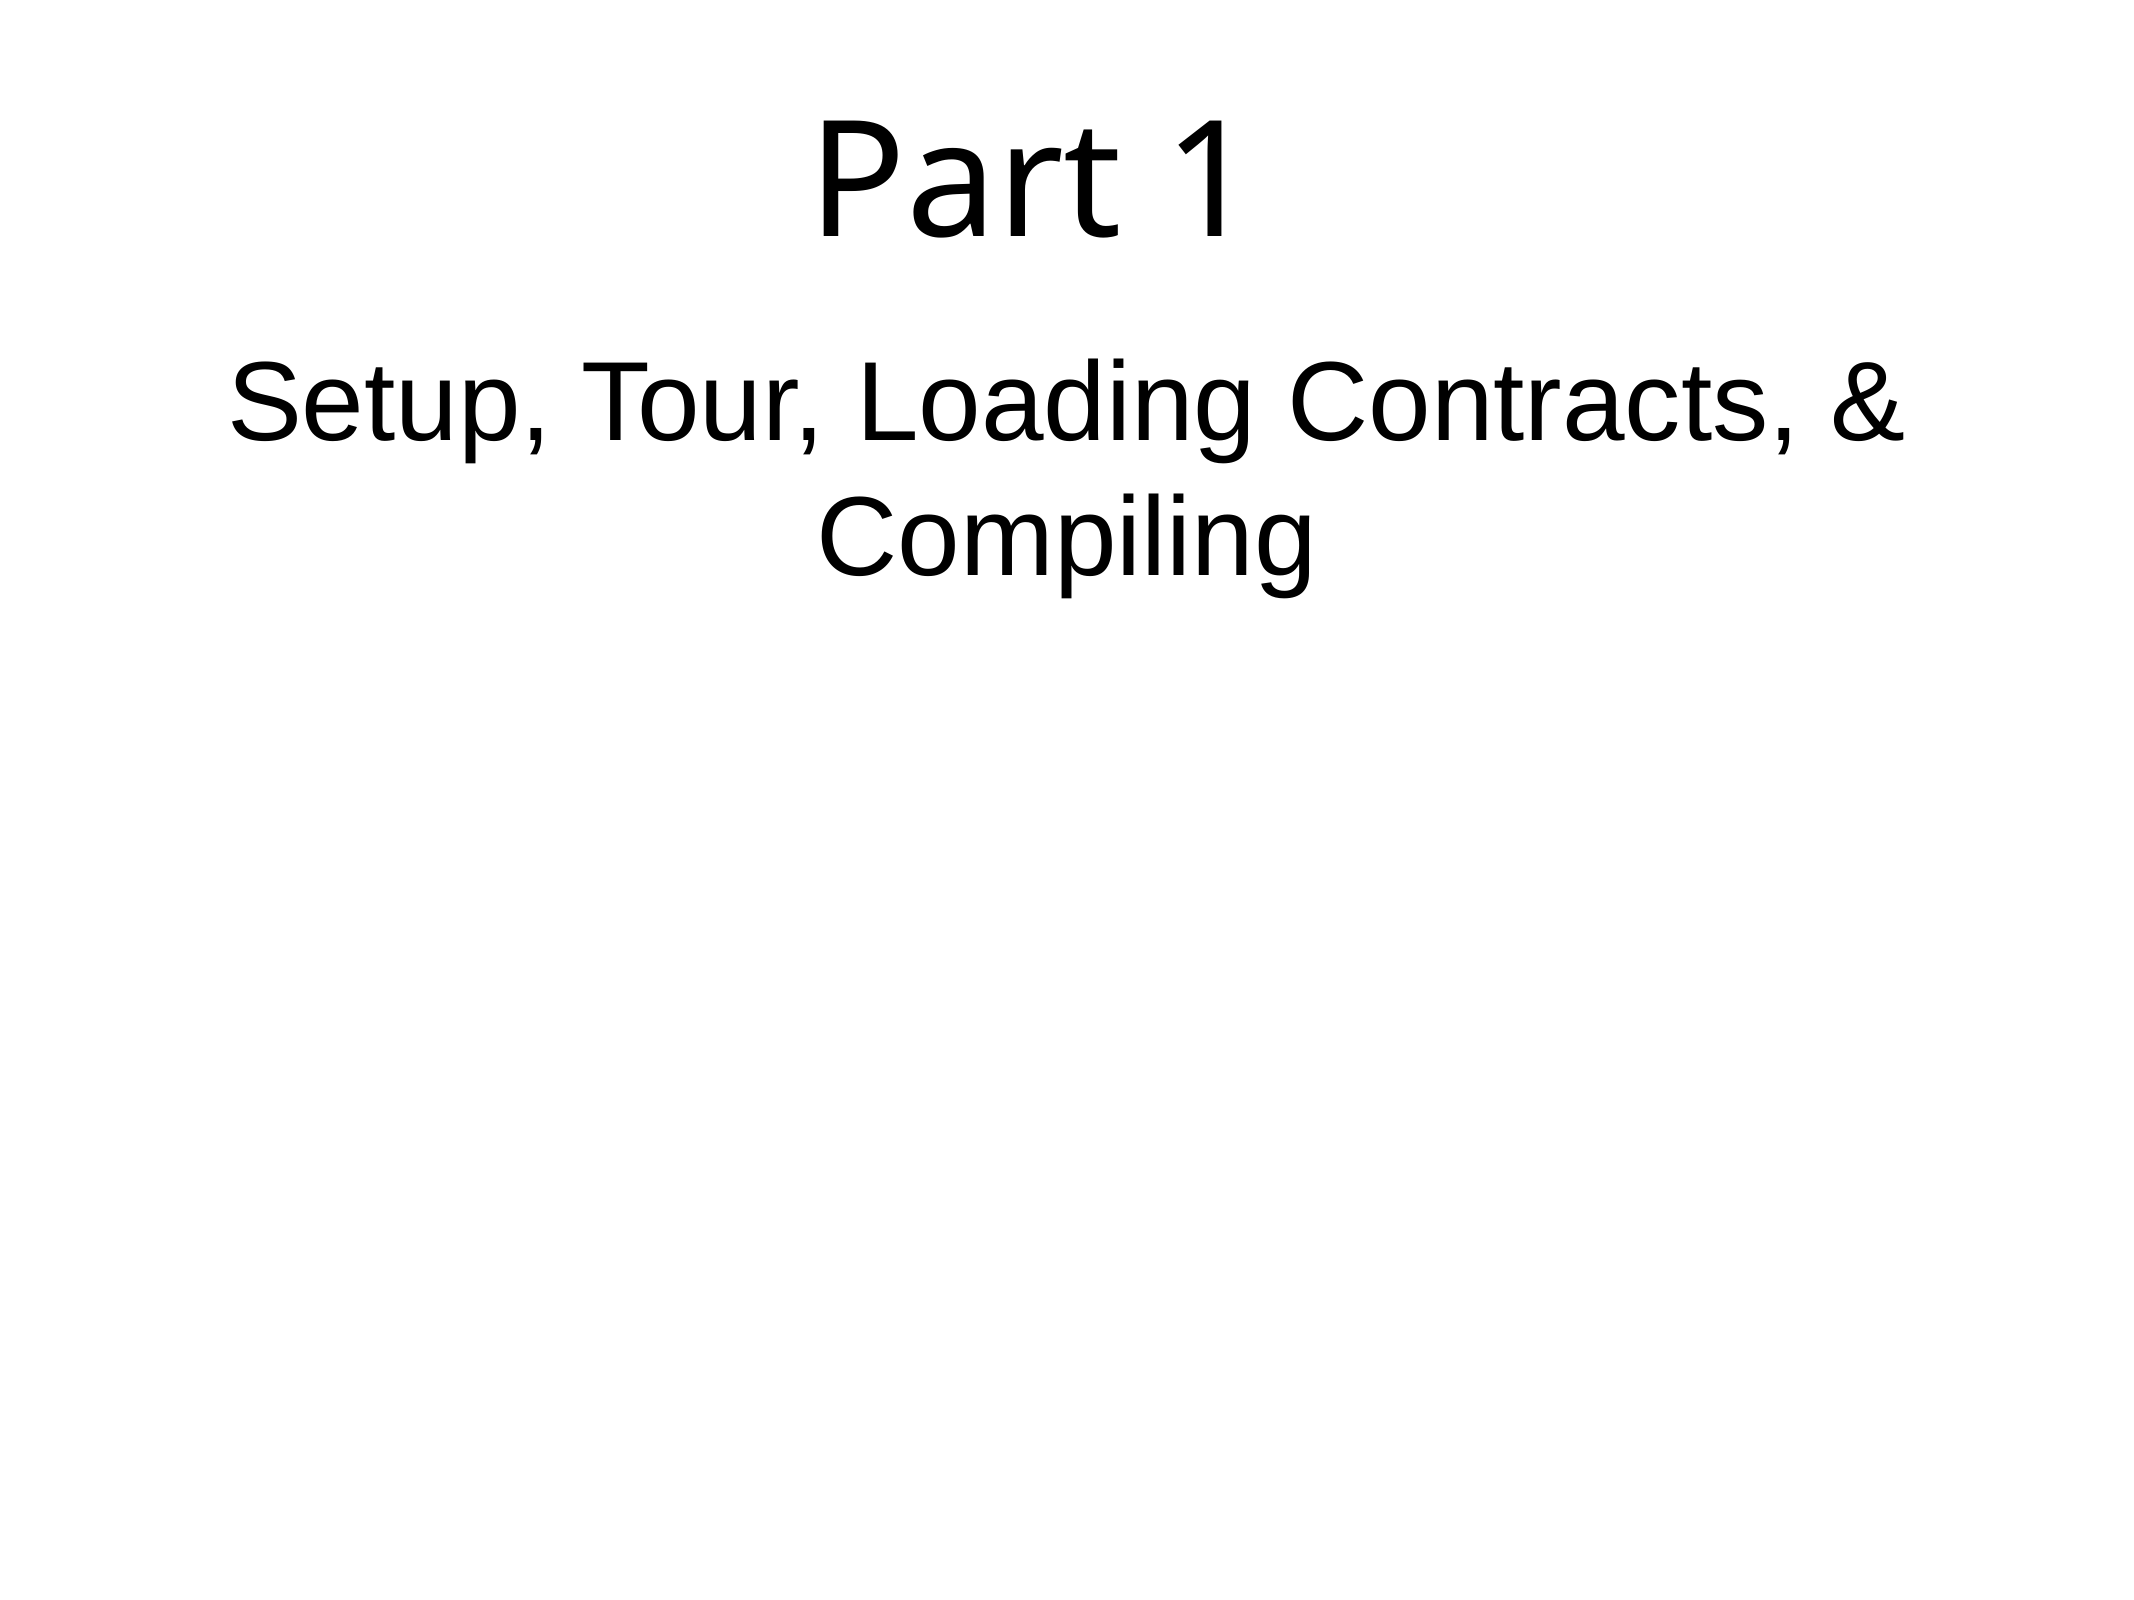

# Part 1
Setup, Tour, Loading Contracts, & Compiling